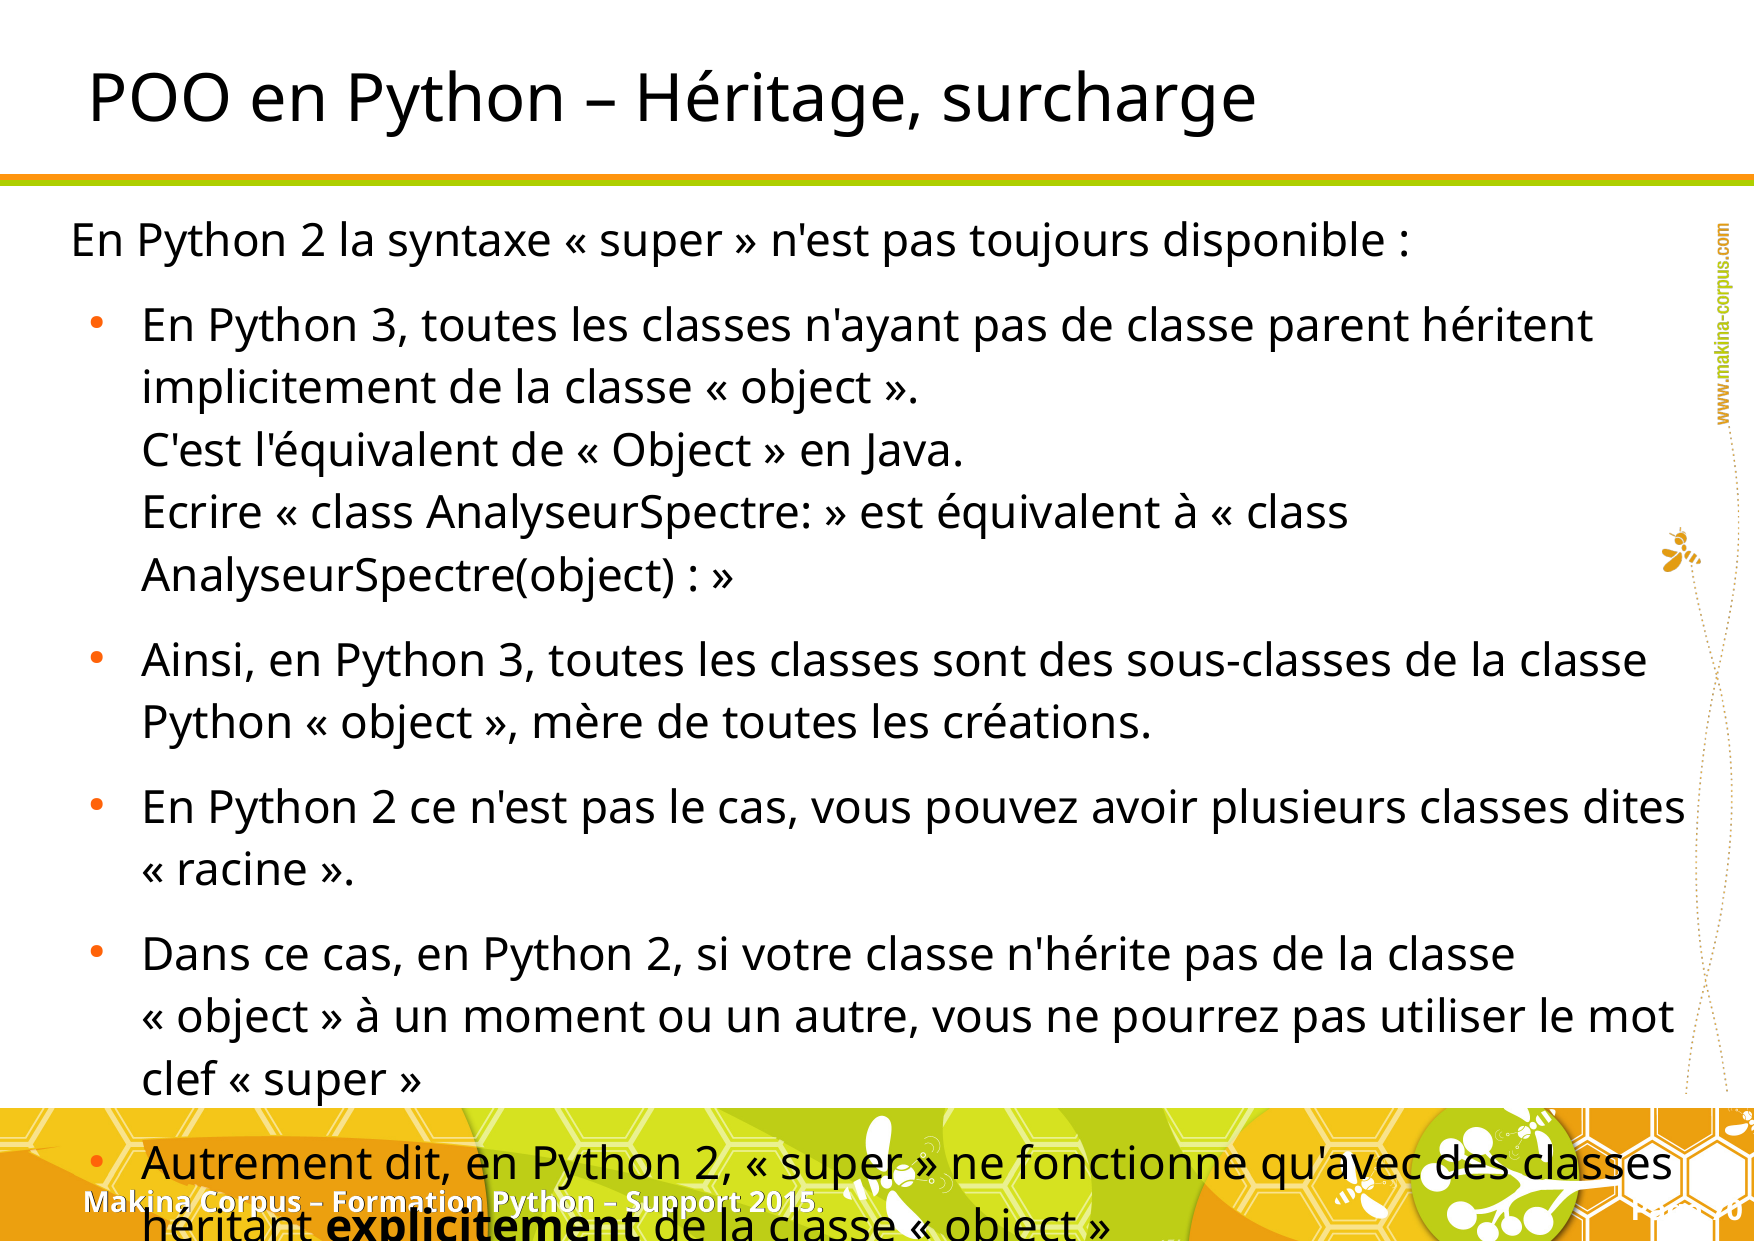

# POO en Python – Héritage, surcharge
En Python 2 la syntaxe « super » n'est pas toujours disponible :
En Python 3, toutes les classes n'ayant pas de classe parent héritent implicitement de la classe « object ».
C'est l'équivalent de « Object » en Java.
Ecrire « class AnalyseurSpectre: » est équivalent à « class AnalyseurSpectre(object) : »
Ainsi, en Python 3, toutes les classes sont des sous-classes de la classe Python « object », mère de toutes les créations.
En Python 2 ce n'est pas le cas, vous pouvez avoir plusieurs classes dites « racine ».
Dans ce cas, en Python 2, si votre classe n'hérite pas de la classe « object » à un moment ou un autre, vous ne pourrez pas utiliser le mot clef « super »
Autrement dit, en Python 2, « super » ne fonctionne qu'avec des classes héritant explicitement de la classe « object »
tesg
70